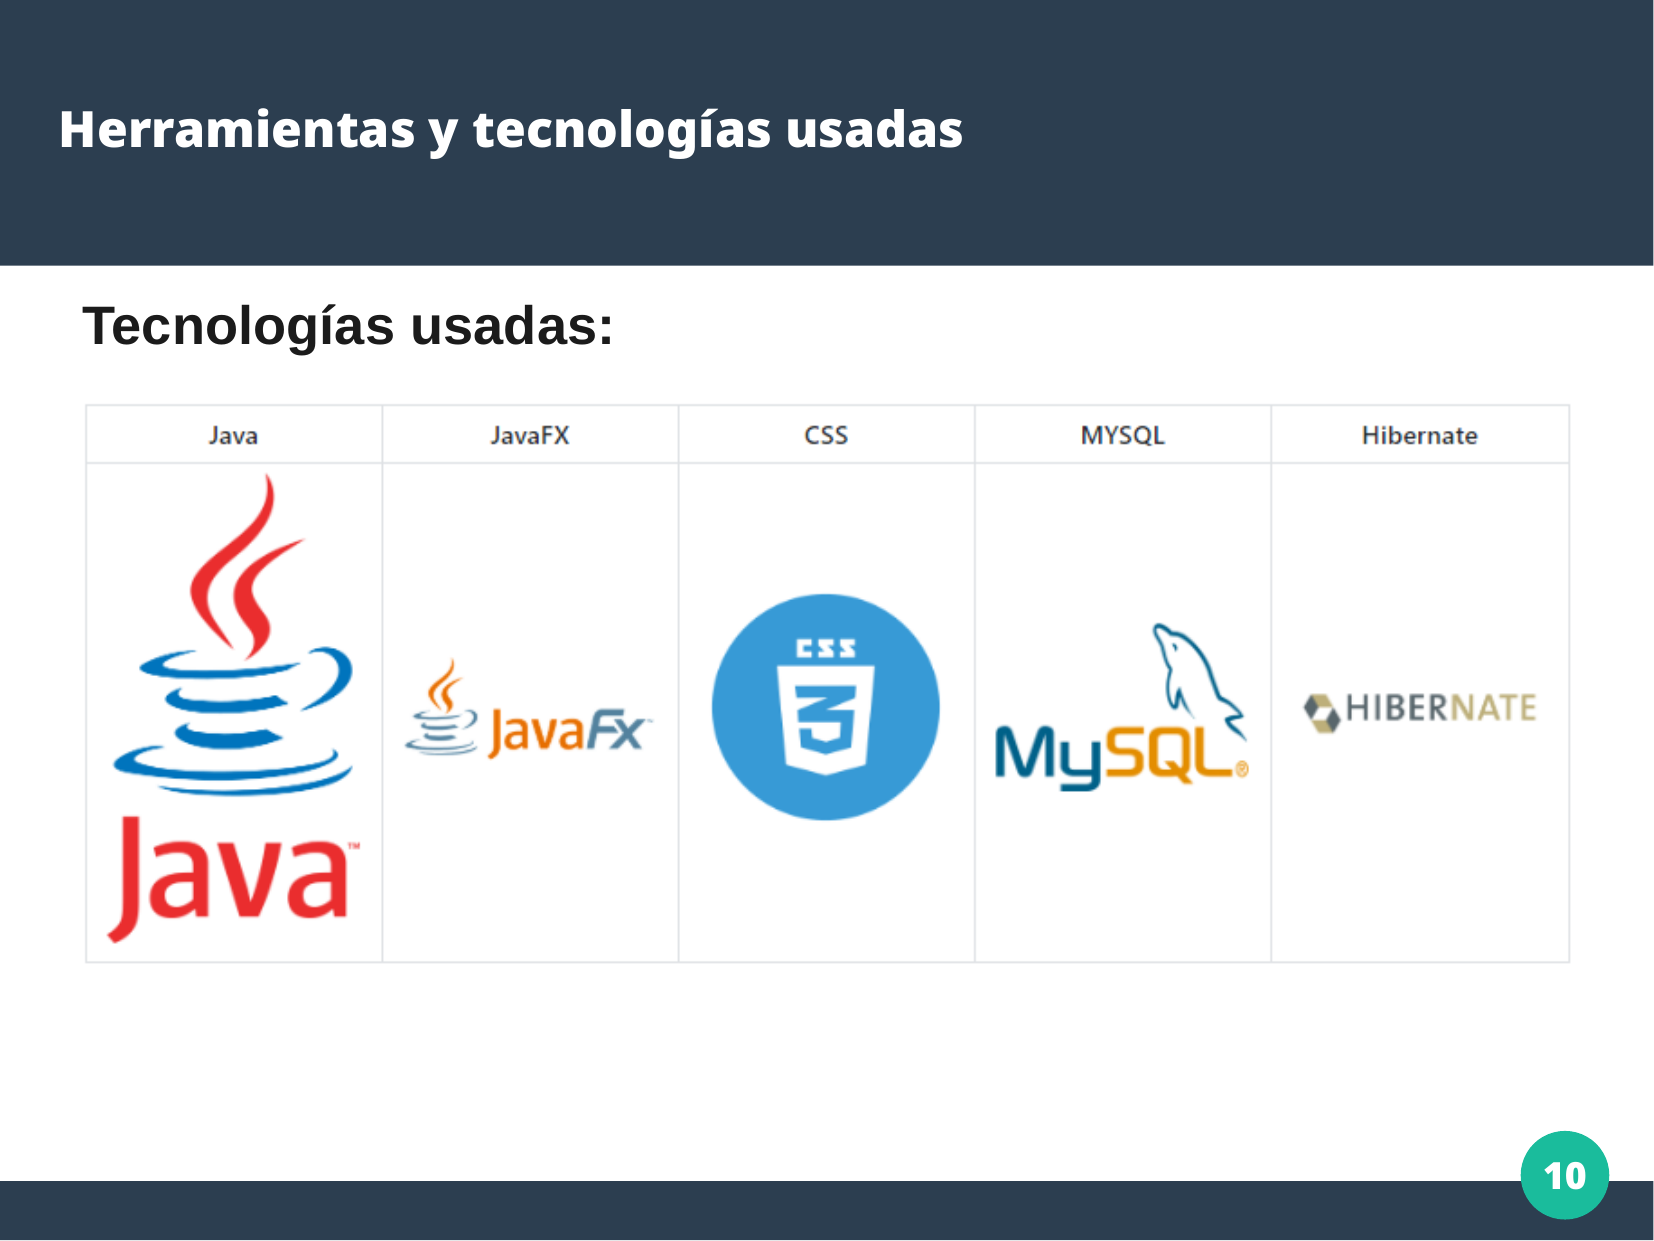

# Herramientas y tecnologías usadas
Tecnologías usadas:
10